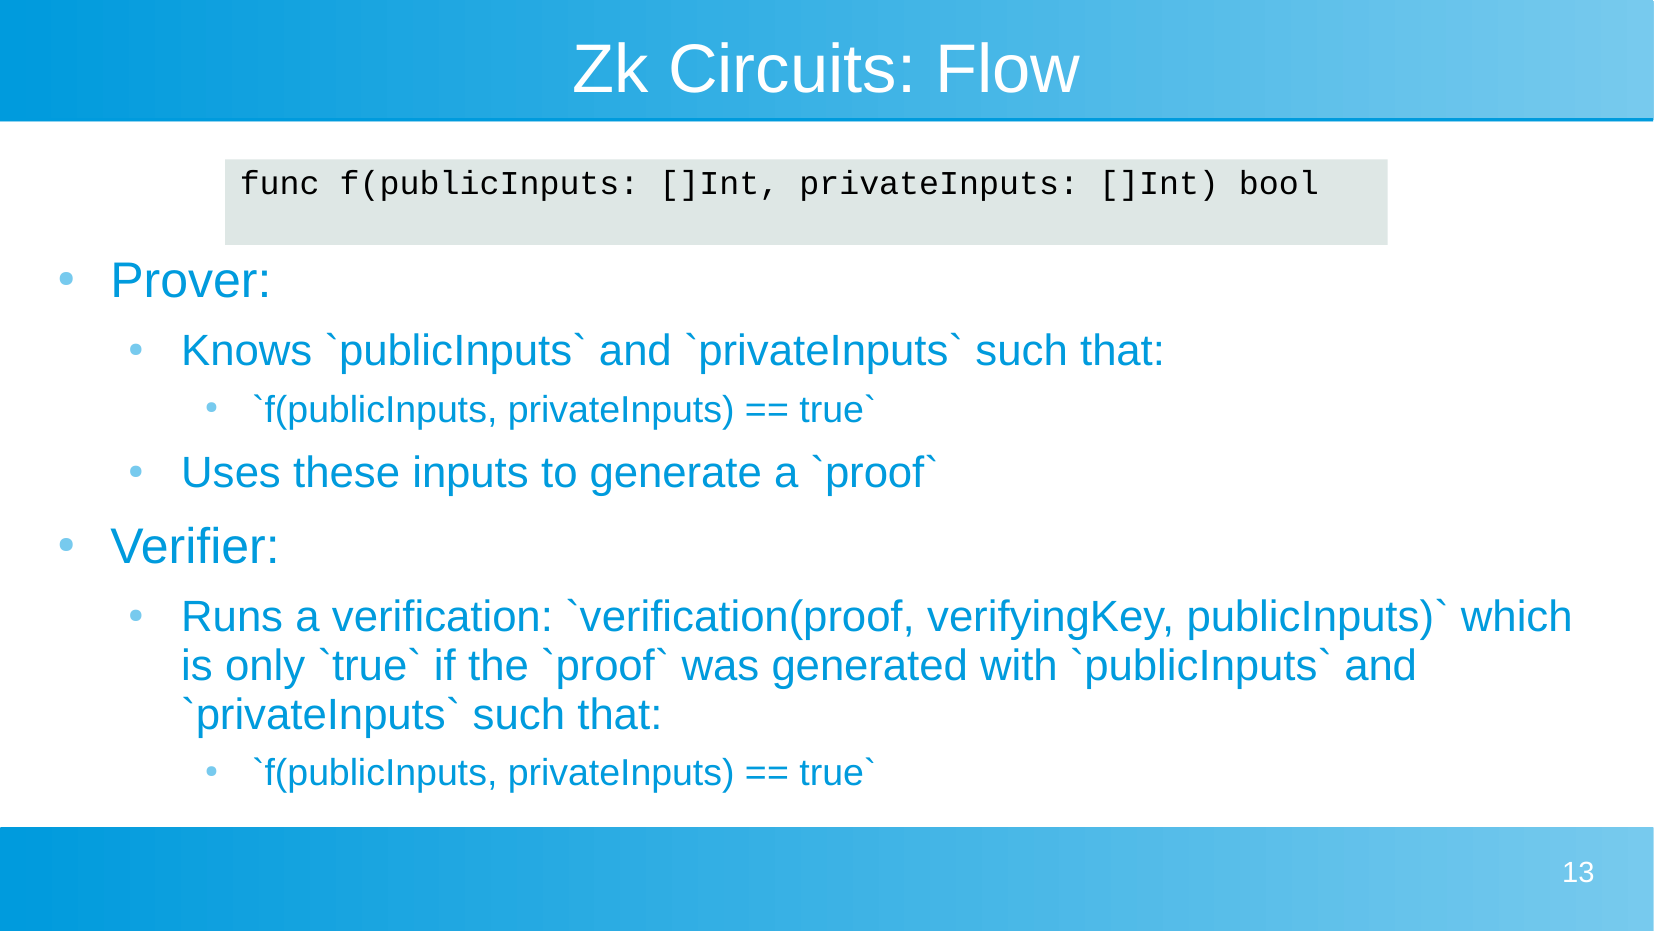

# Zk Circuits: Flow
func f(publicInputs: []Int, privateInputs: []Int) bool
Prover:
Knows `publicInputs` and `privateInputs` such that:
`f(publicInputs, privateInputs) == true`
Uses these inputs to generate a `proof`
Verifier:
Runs a verification: `verification(proof, verifyingKey, publicInputs)` which is only `true` if the `proof` was generated with `publicInputs` and `privateInputs` such that:
`f(publicInputs, privateInputs) == true`
13